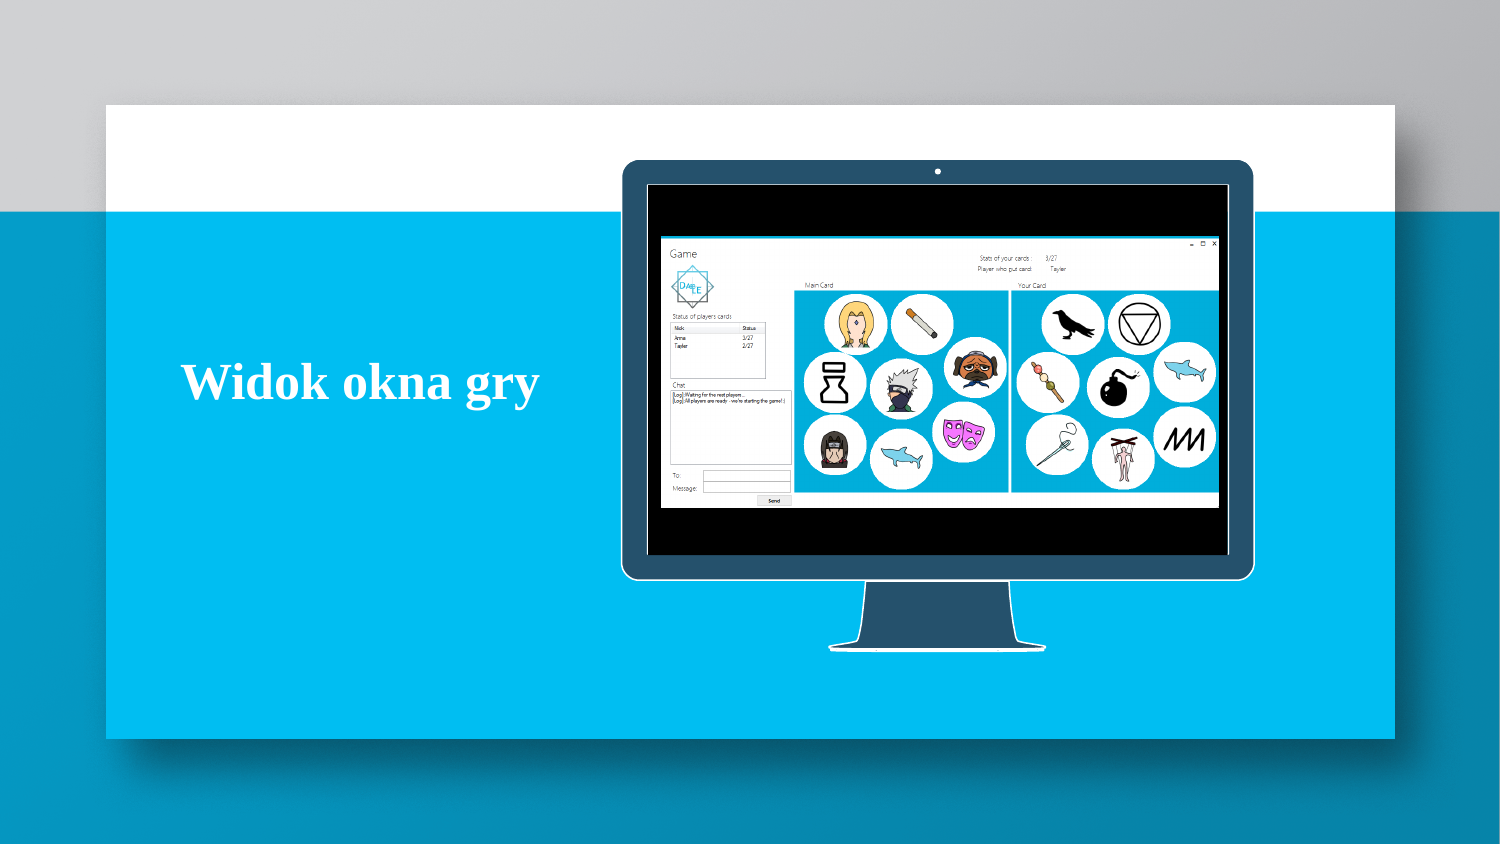

# Widok okna gry
Place your screenshot here